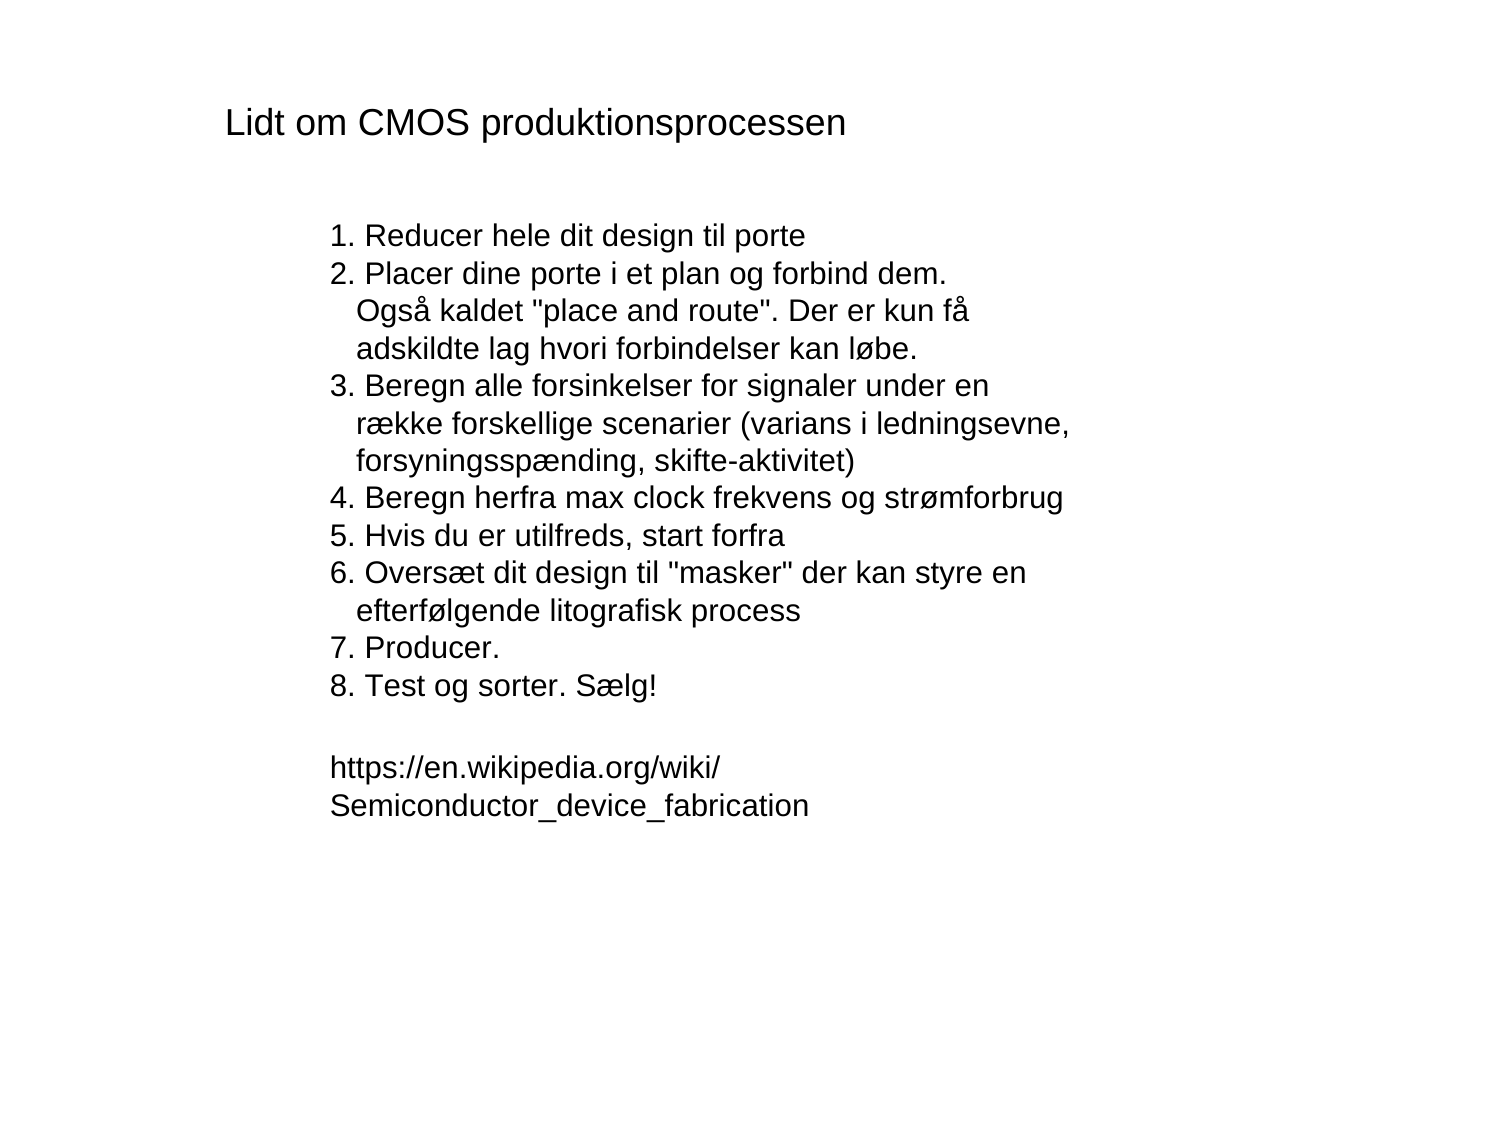

Lidt om CMOS produktionsprocessen
1. Reducer hele dit design til porte
2. Placer dine porte i et plan og forbind dem.
 Også kaldet "place and route". Der er kun få
 adskildte lag hvori forbindelser kan løbe.
3. Beregn alle forsinkelser for signaler under en
 række forskellige scenarier (varians i ledningsevne,
 forsyningsspænding, skifte-aktivitet)
4. Beregn herfra max clock frekvens og strømforbrug
5. Hvis du er utilfreds, start forfra
6. Oversæt dit design til "masker" der kan styre en
 efterfølgende litografisk process
7. Producer.
8. Test og sorter. Sælg!
https://en.wikipedia.org/wiki/Semiconductor_device_fabrication